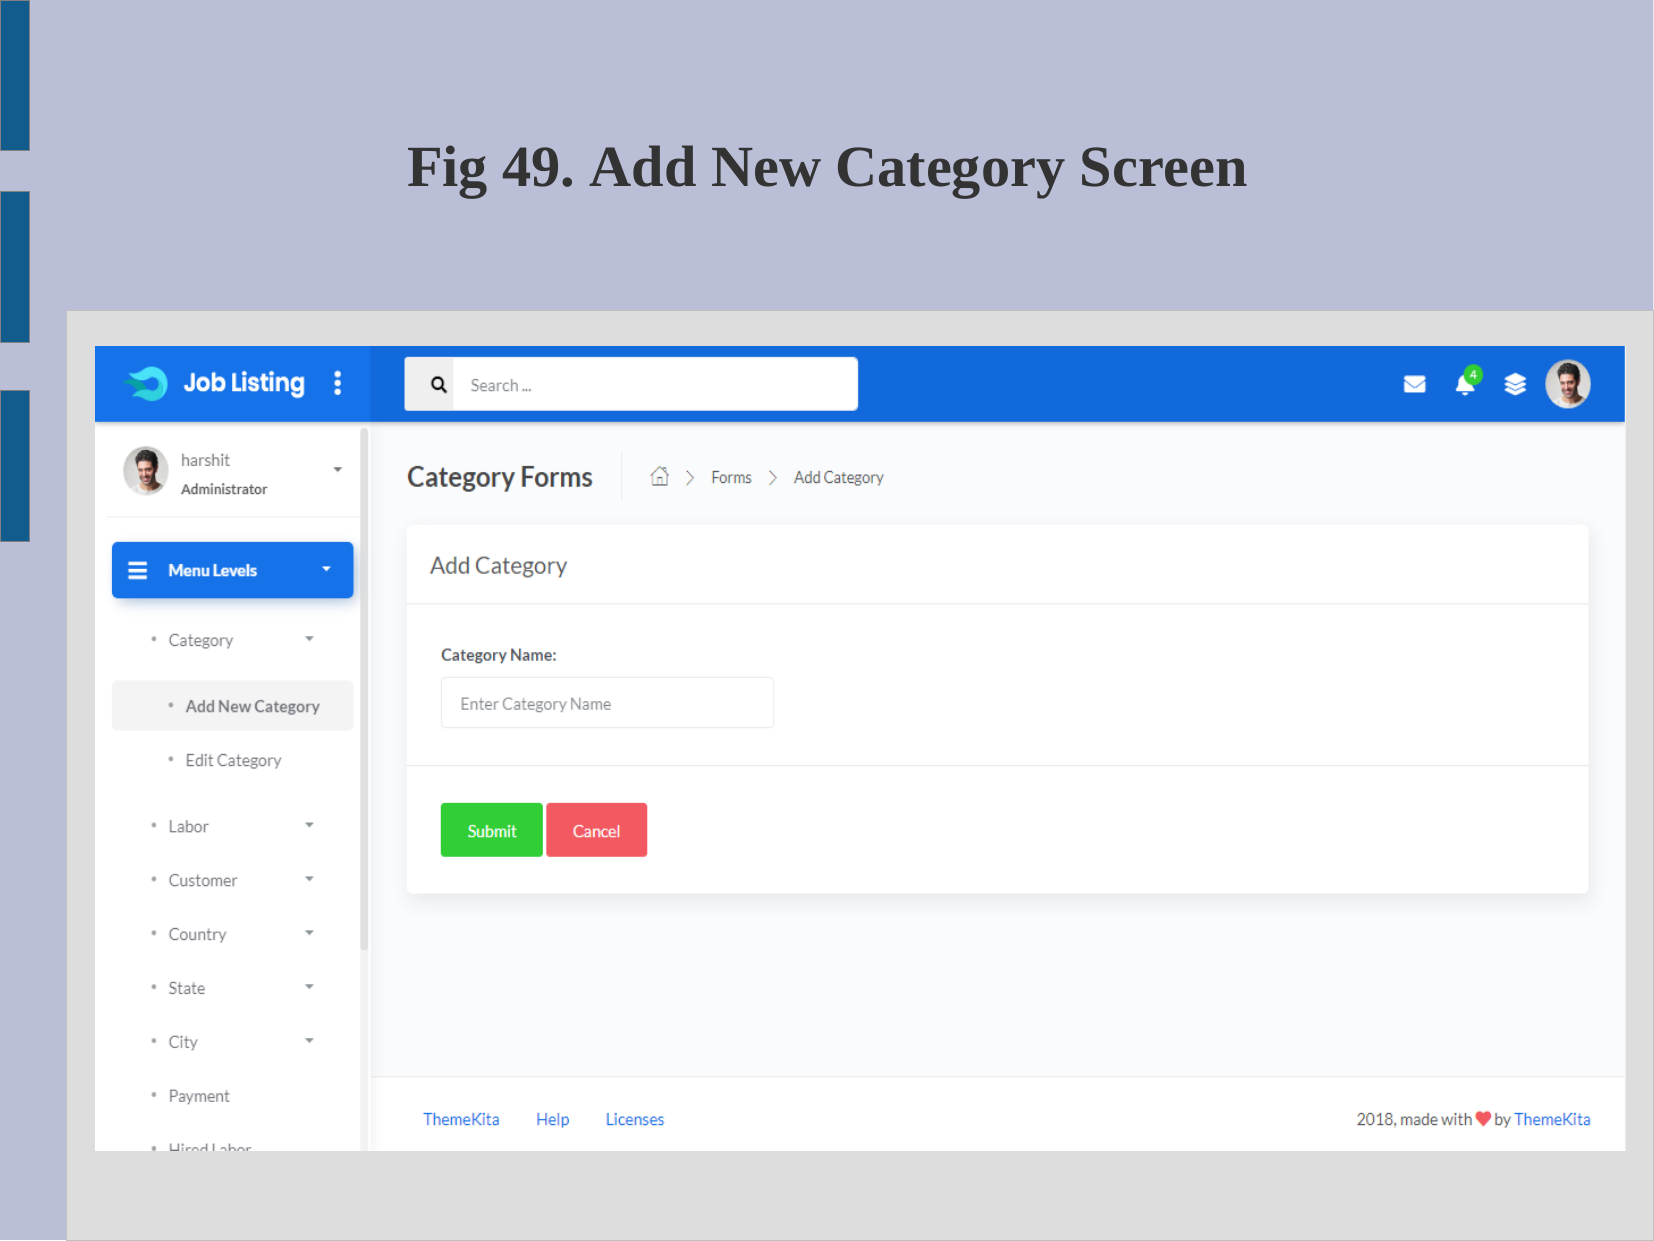

# Fig 49. Add New Category Screen